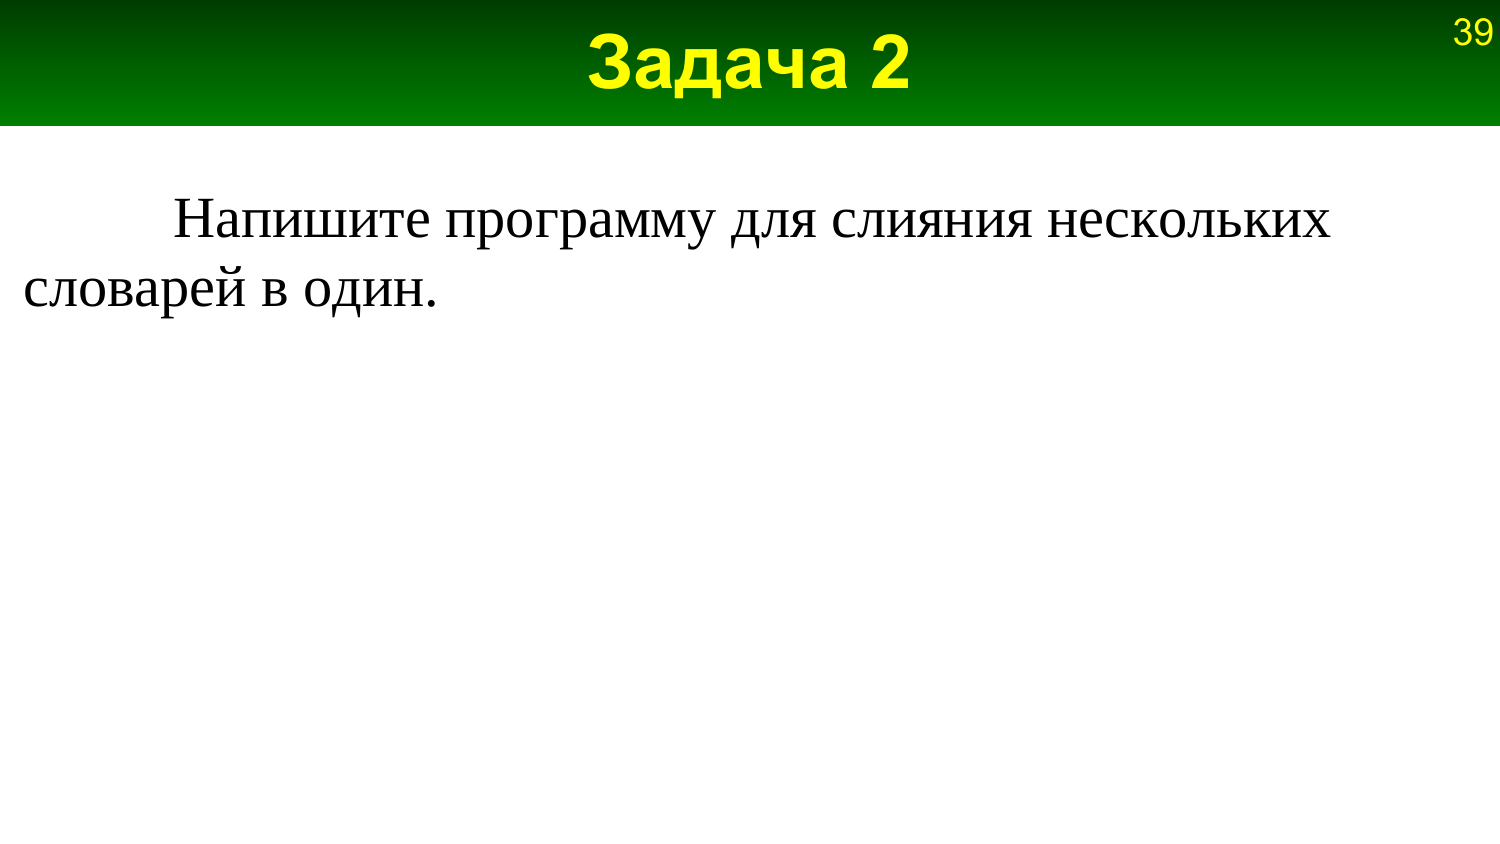

# Задача 2
	Напишите программу для слияния нескольких словарей в один.